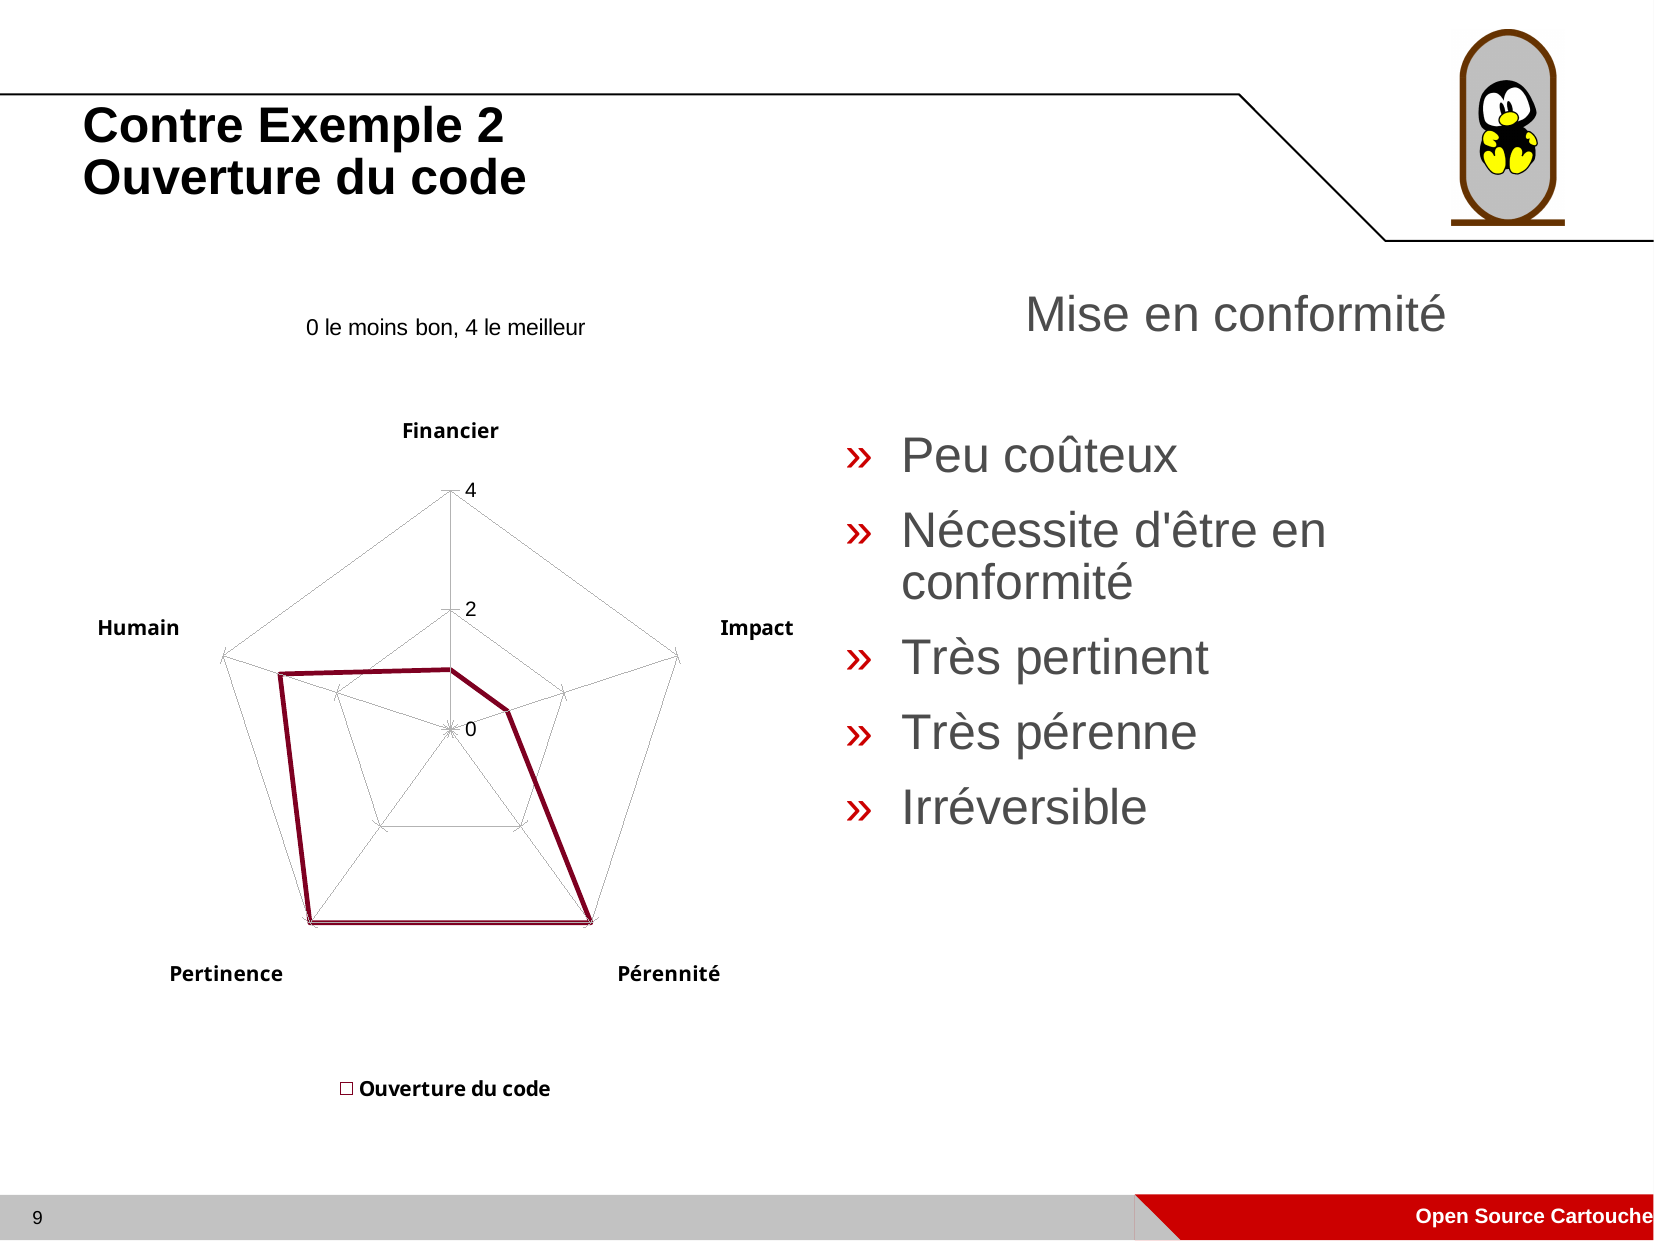

# Contre Exemple 2 Ouverture du code
### Chart: 0 le moins bon, 4 le meilleur
| Category | Ouverture du code |
|---|---|
| Financier | 1.0 |
| Humain | 3.0 |
| Pertinence | 4.0 |
| Pérennité | 4.0 |
| Impact | 1.0 |Mise en conformité
Peu coûteux
Nécessite d'être en conformité
Très pertinent
Très pérenne
Irréversible